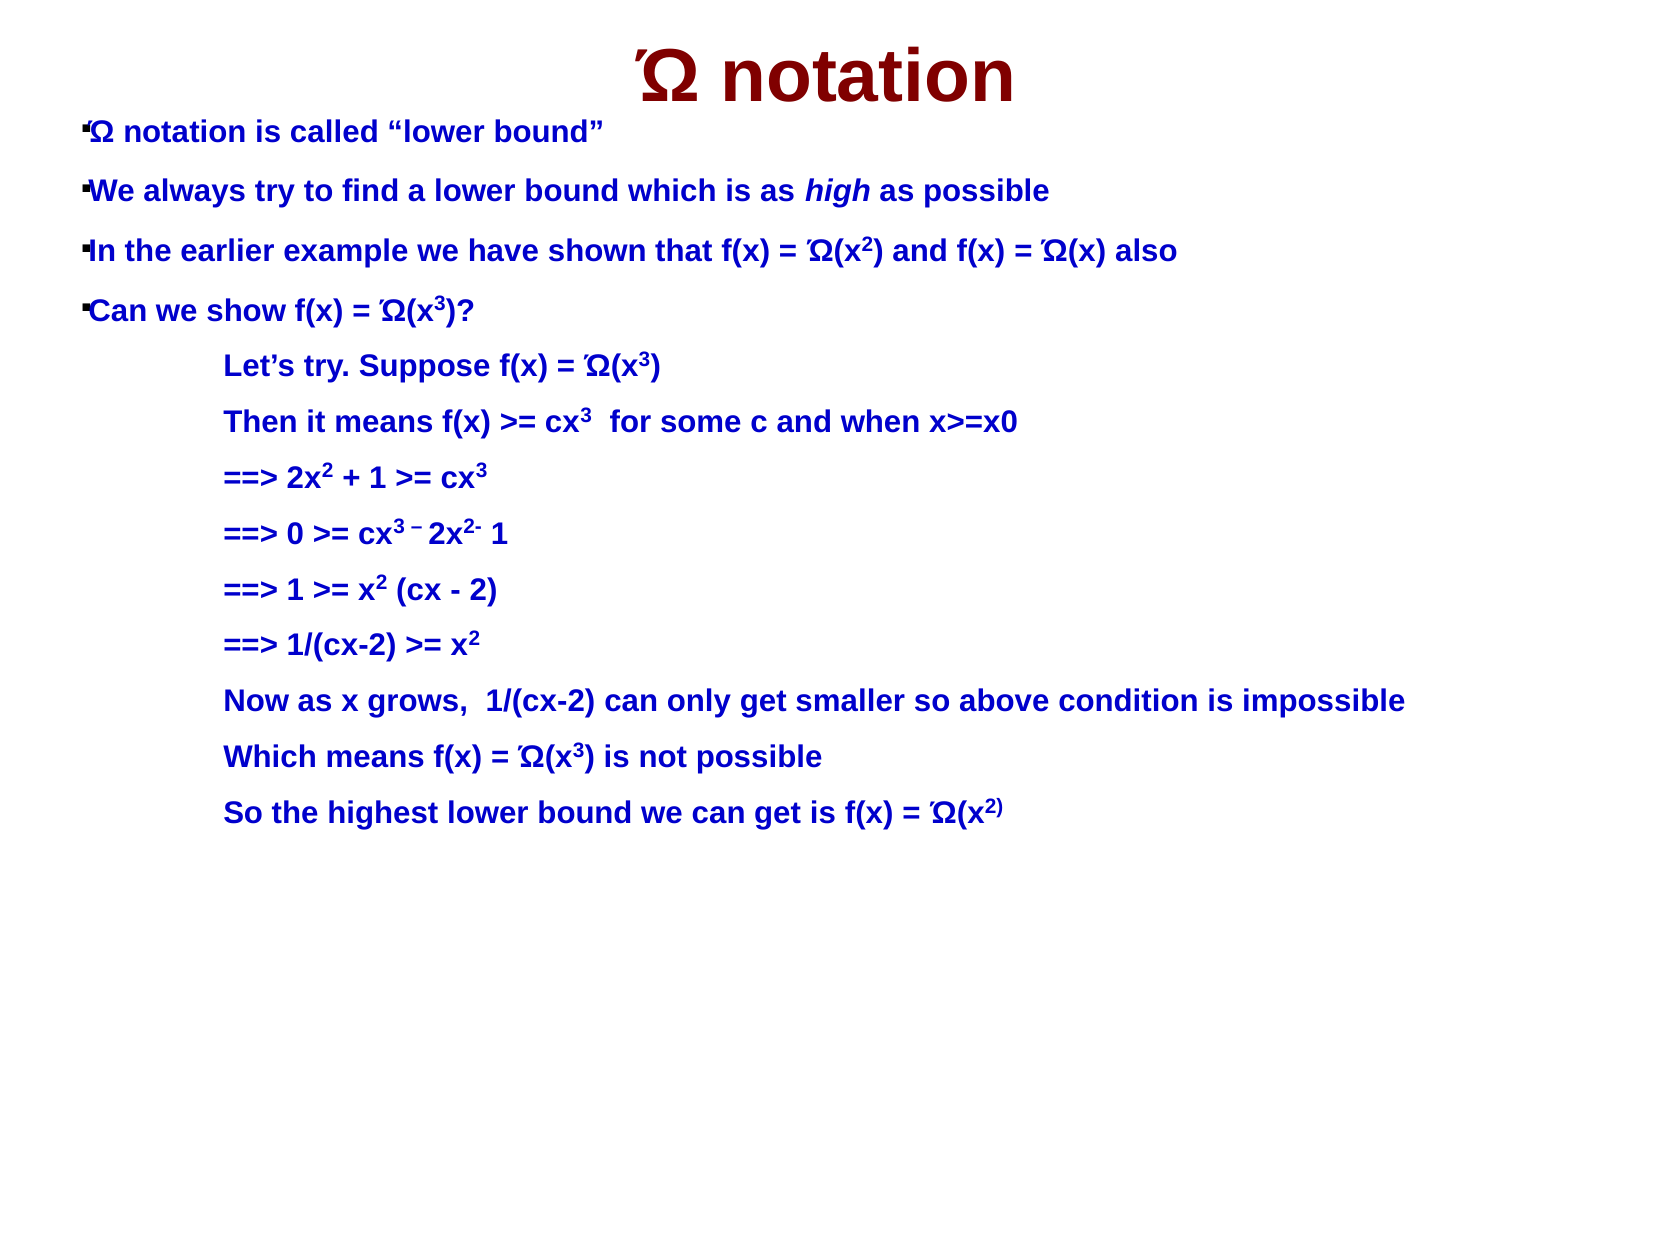

# Ώ notation
Ώ notation is called “lower bound”
We always try to find a lower bound which is as high as possible
In the earlier example we have shown that f(x) = Ώ(x2) and f(x) = Ώ(x) also
Can we show f(x) = Ώ(x3)?
Let’s try. Suppose f(x) = Ώ(x3)
Then it means f(x) >= cx3 for some c and when x>=x0
==> 2x2 + 1 >= cx3
==> 0 >= cx3 – 2x2- 1
==> 1 >= x2 (cx - 2)
==> 1/(cx-2) >= x2
Now as x grows, 1/(cx-2) can only get smaller so above condition is impossible
Which means f(x) = Ώ(x3) is not possible
So the highest lower bound we can get is f(x) = Ώ(x2)